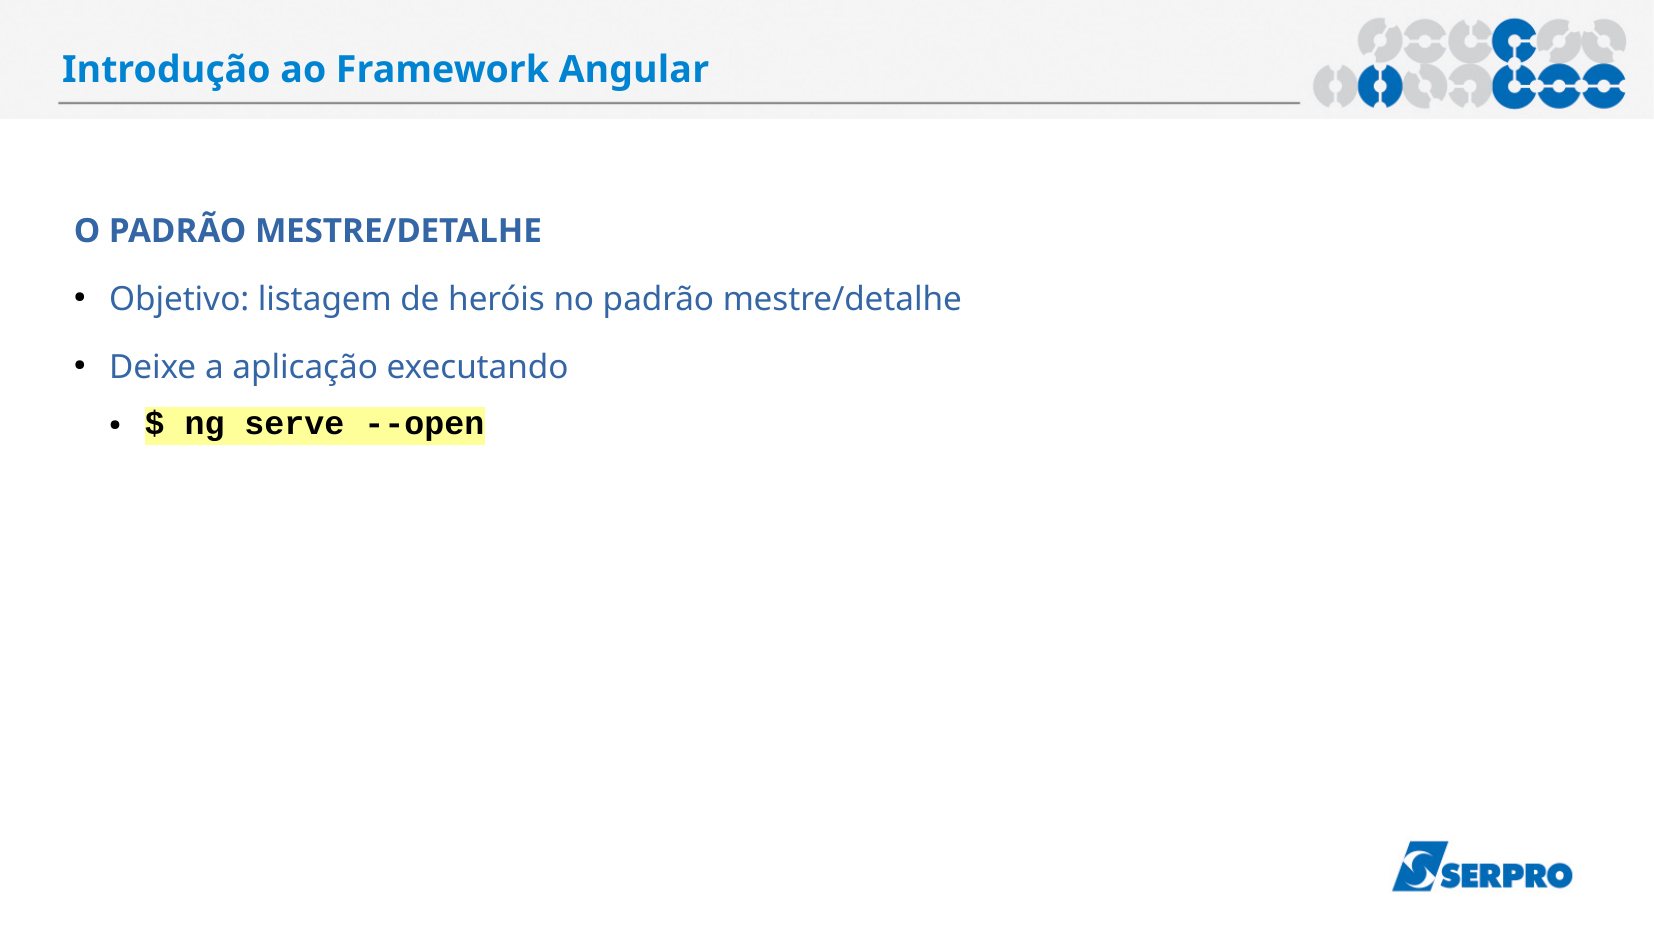

Introdução ao Framework Angular
O PADRÃO MESTRE/DETALHE
Objetivo: listagem de heróis no padrão mestre/detalhe
Deixe a aplicação executando
$ ng serve --open